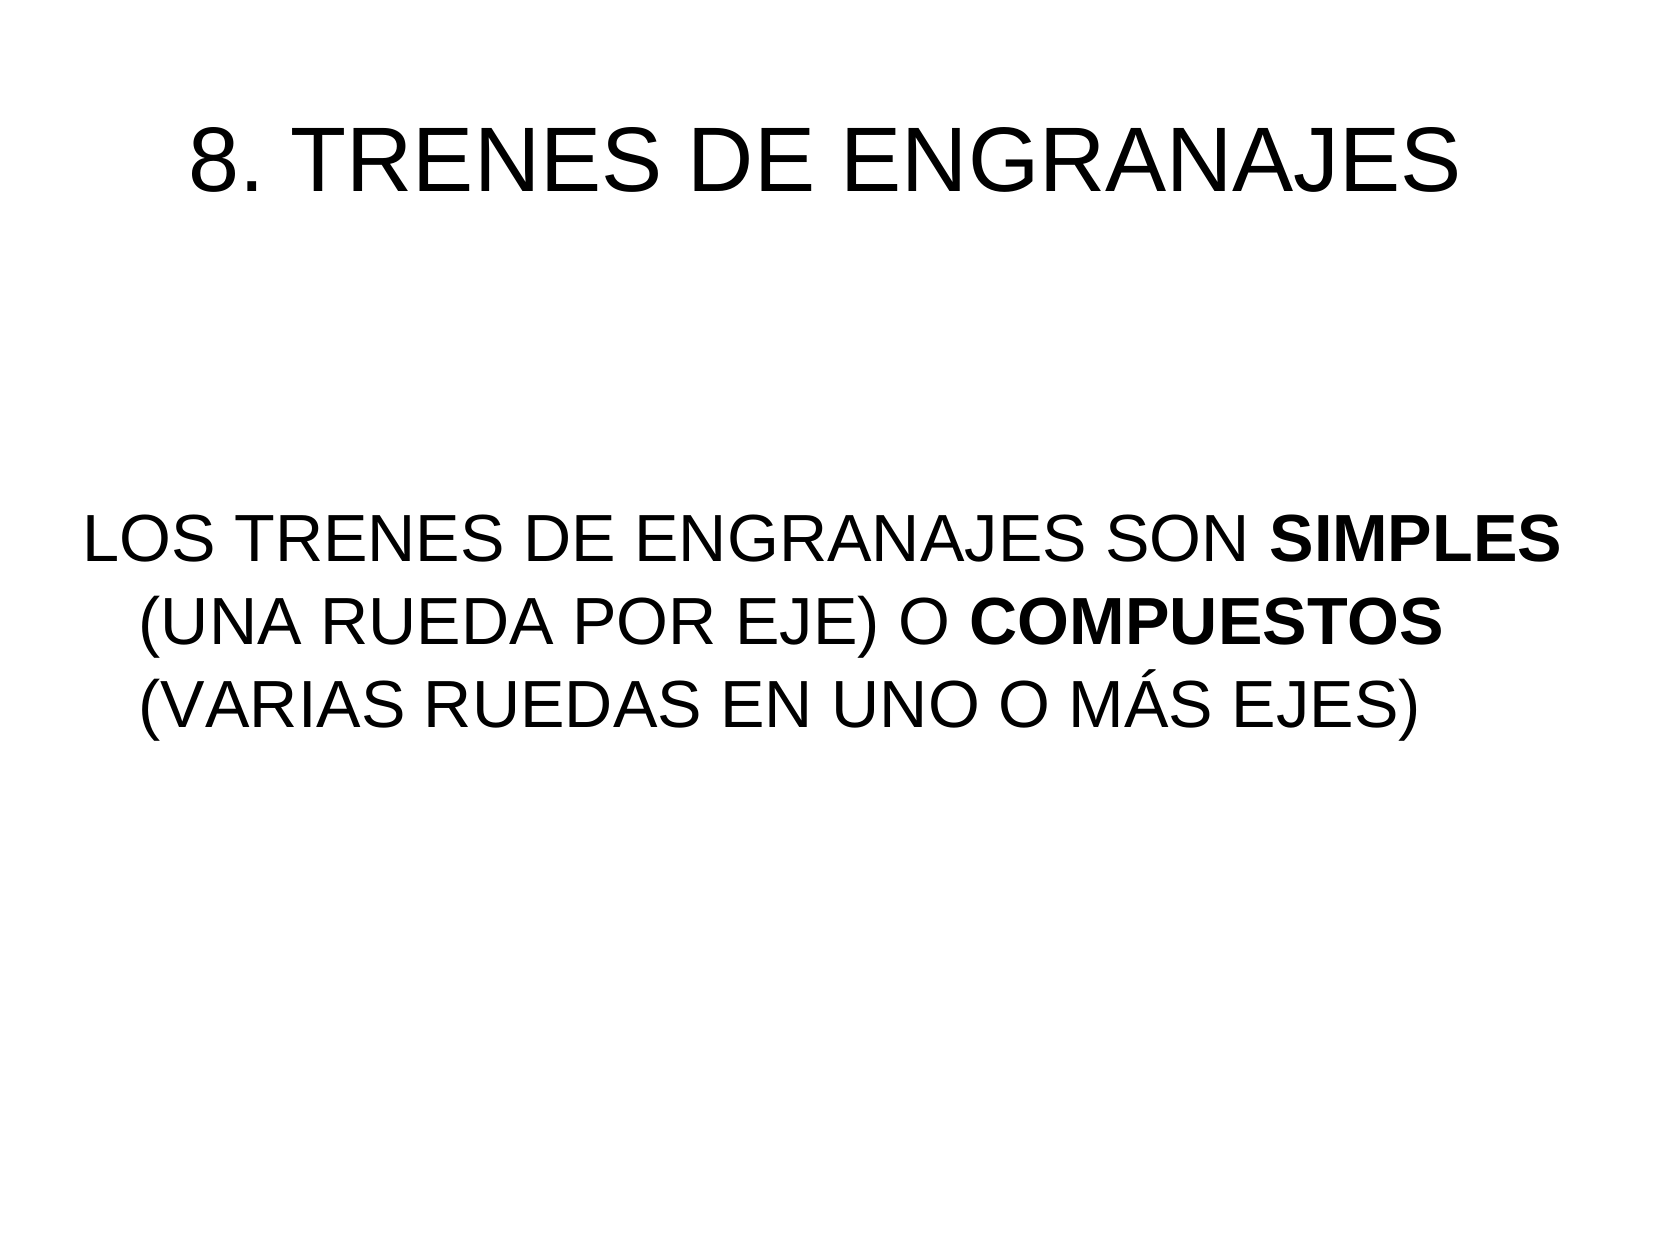

# 8. TRENES DE ENGRANAJES
LOS TRENES DE ENGRANAJES SON SIMPLES (UNA RUEDA POR EJE) O COMPUESTOS (VARIAS RUEDAS EN UNO O MÁS EJES)